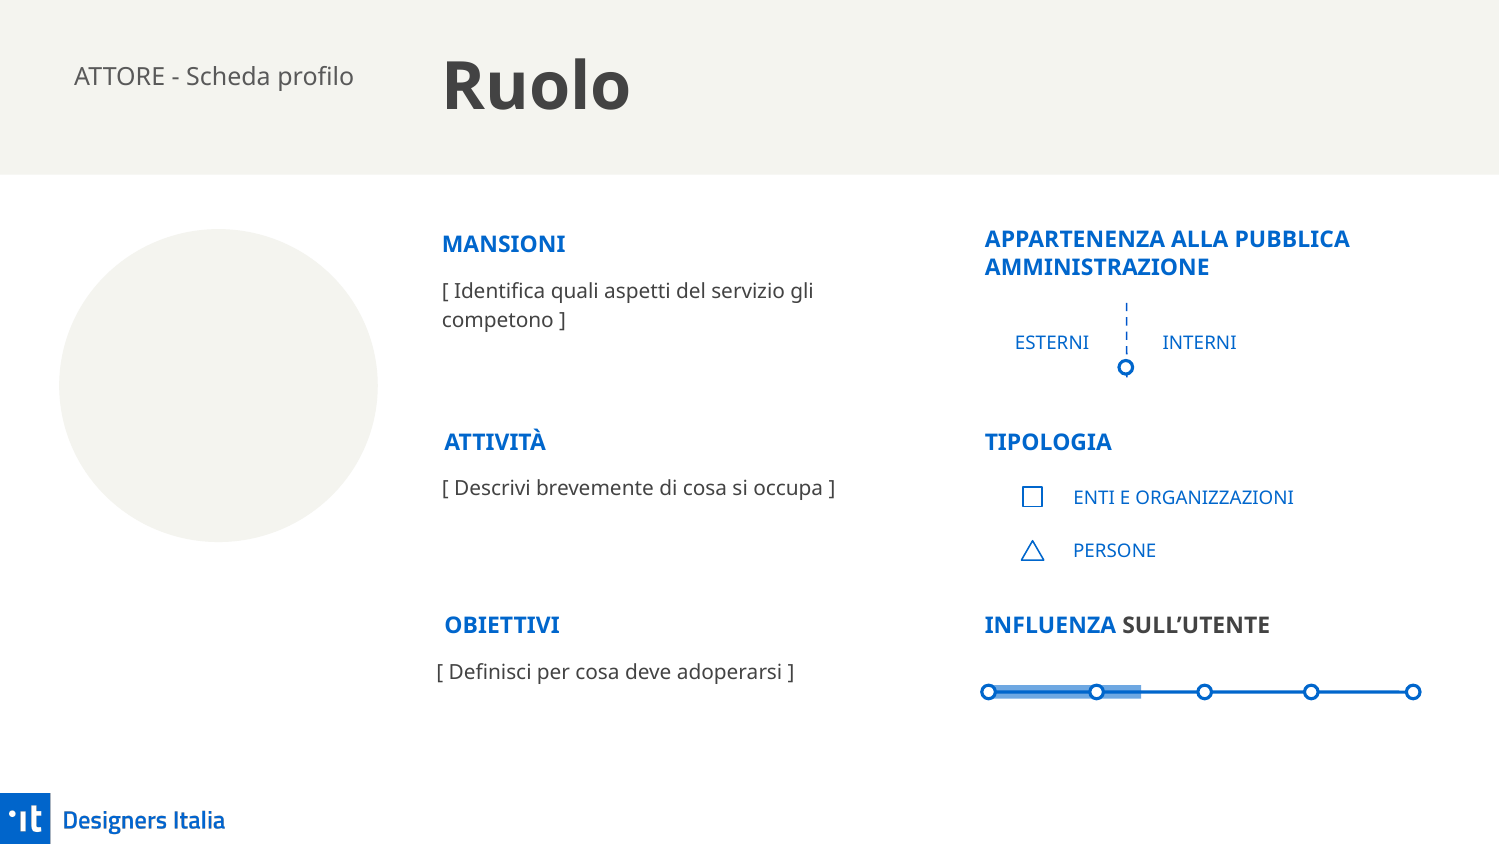

ATTORE - Scheda profilo
Ruolo
MANSIONI
APPARTENENZA ALLA PUBBLICA AMMINISTRAZIONE
[ Identifica quali aspetti del servizio gli competono ]
ESTERNI
INTERNI
ATTIVITÀ
TIPOLOGIA
[ Descrivi brevemente di cosa si occupa ]
ENTI E ORGANIZZAZIONI
PERSONE
OBIETTIVI
INFLUENZA SULL’UTENTE
[ Definisci per cosa deve adoperarsi ]